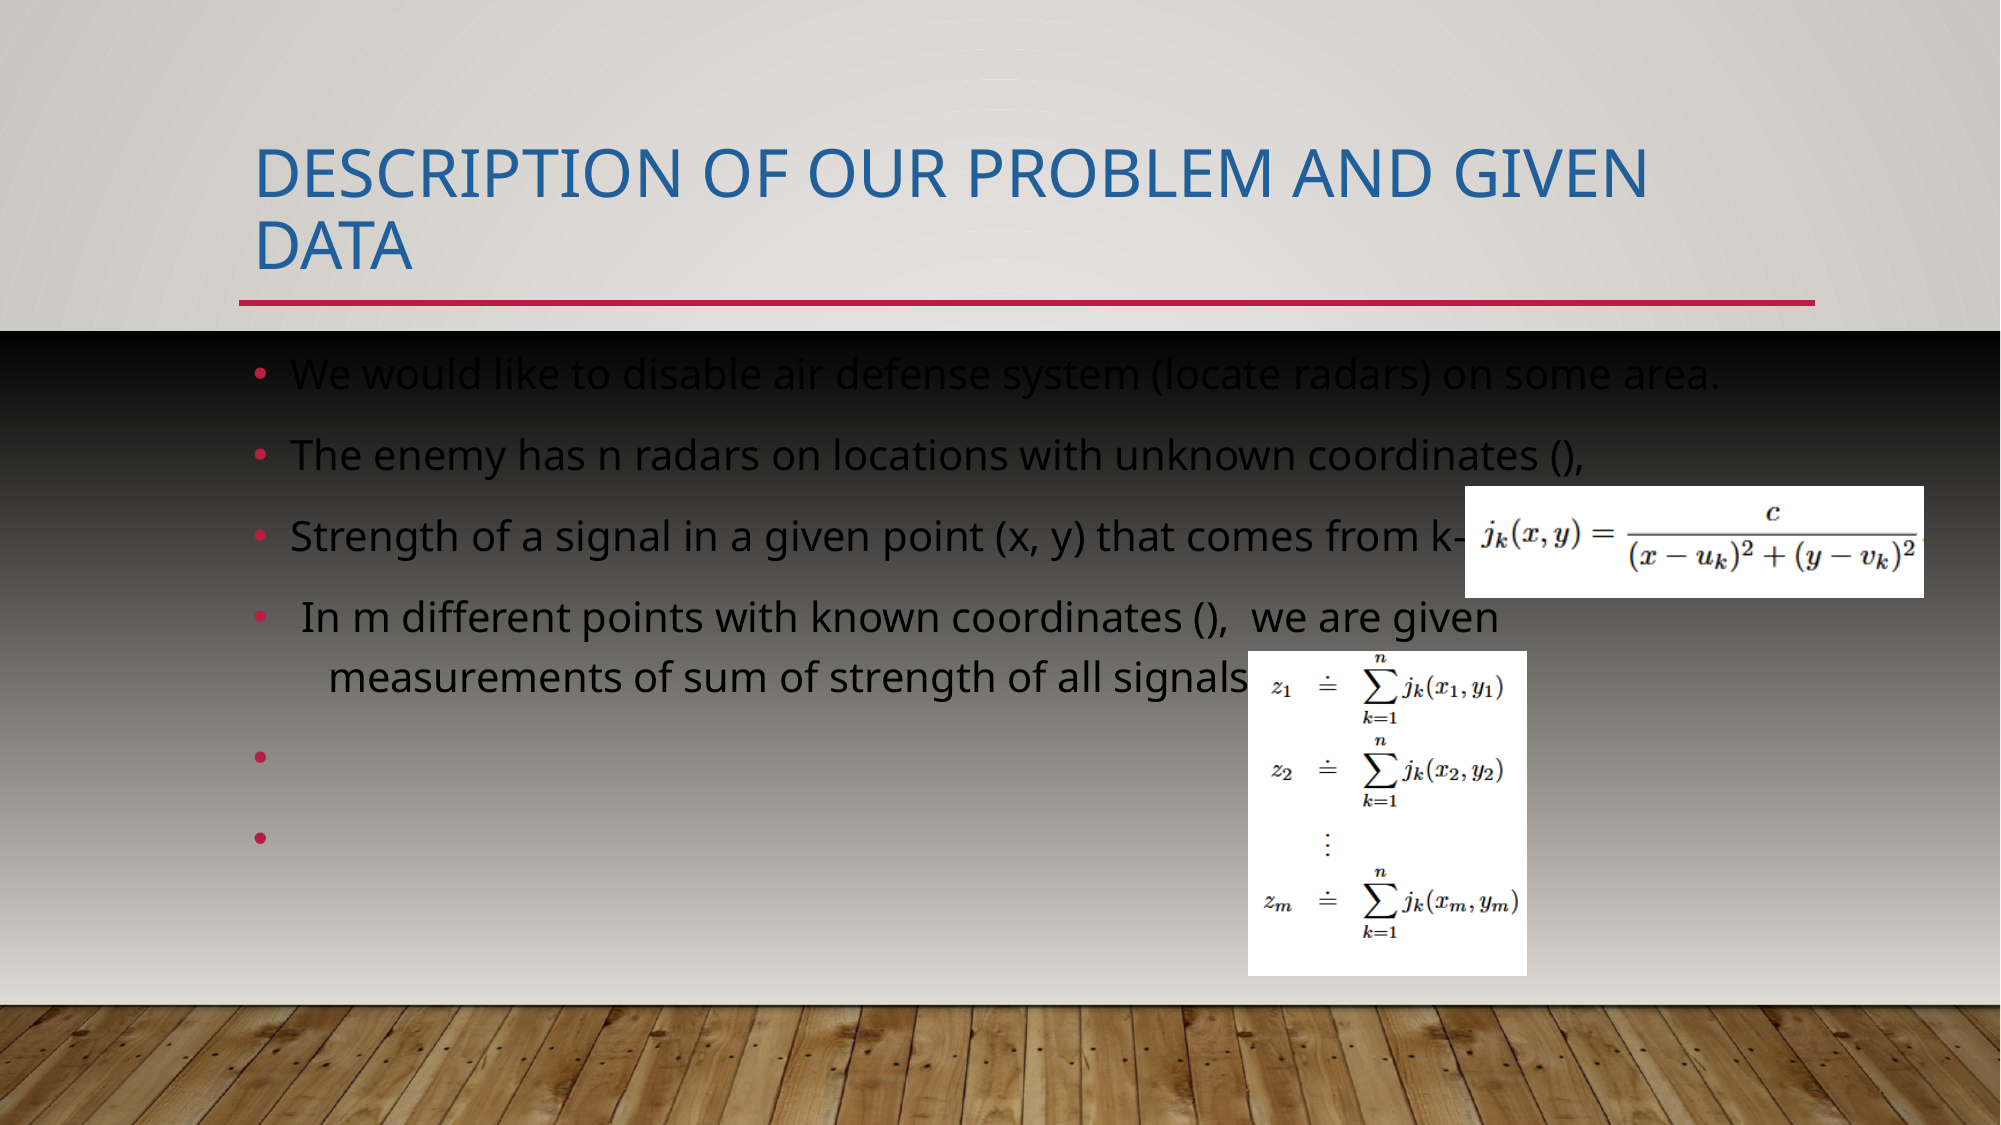

# Description of our problem and given data
We would like to disable air defense system (locate radars) on some area.
The enemy has n radars on locations with unknown coordinates (),
Strength of a signal in a given point (x, y) that comes from k-th radar
 In m different points with known coordinates (), we are given measurements of sum of strength of all signals in a point